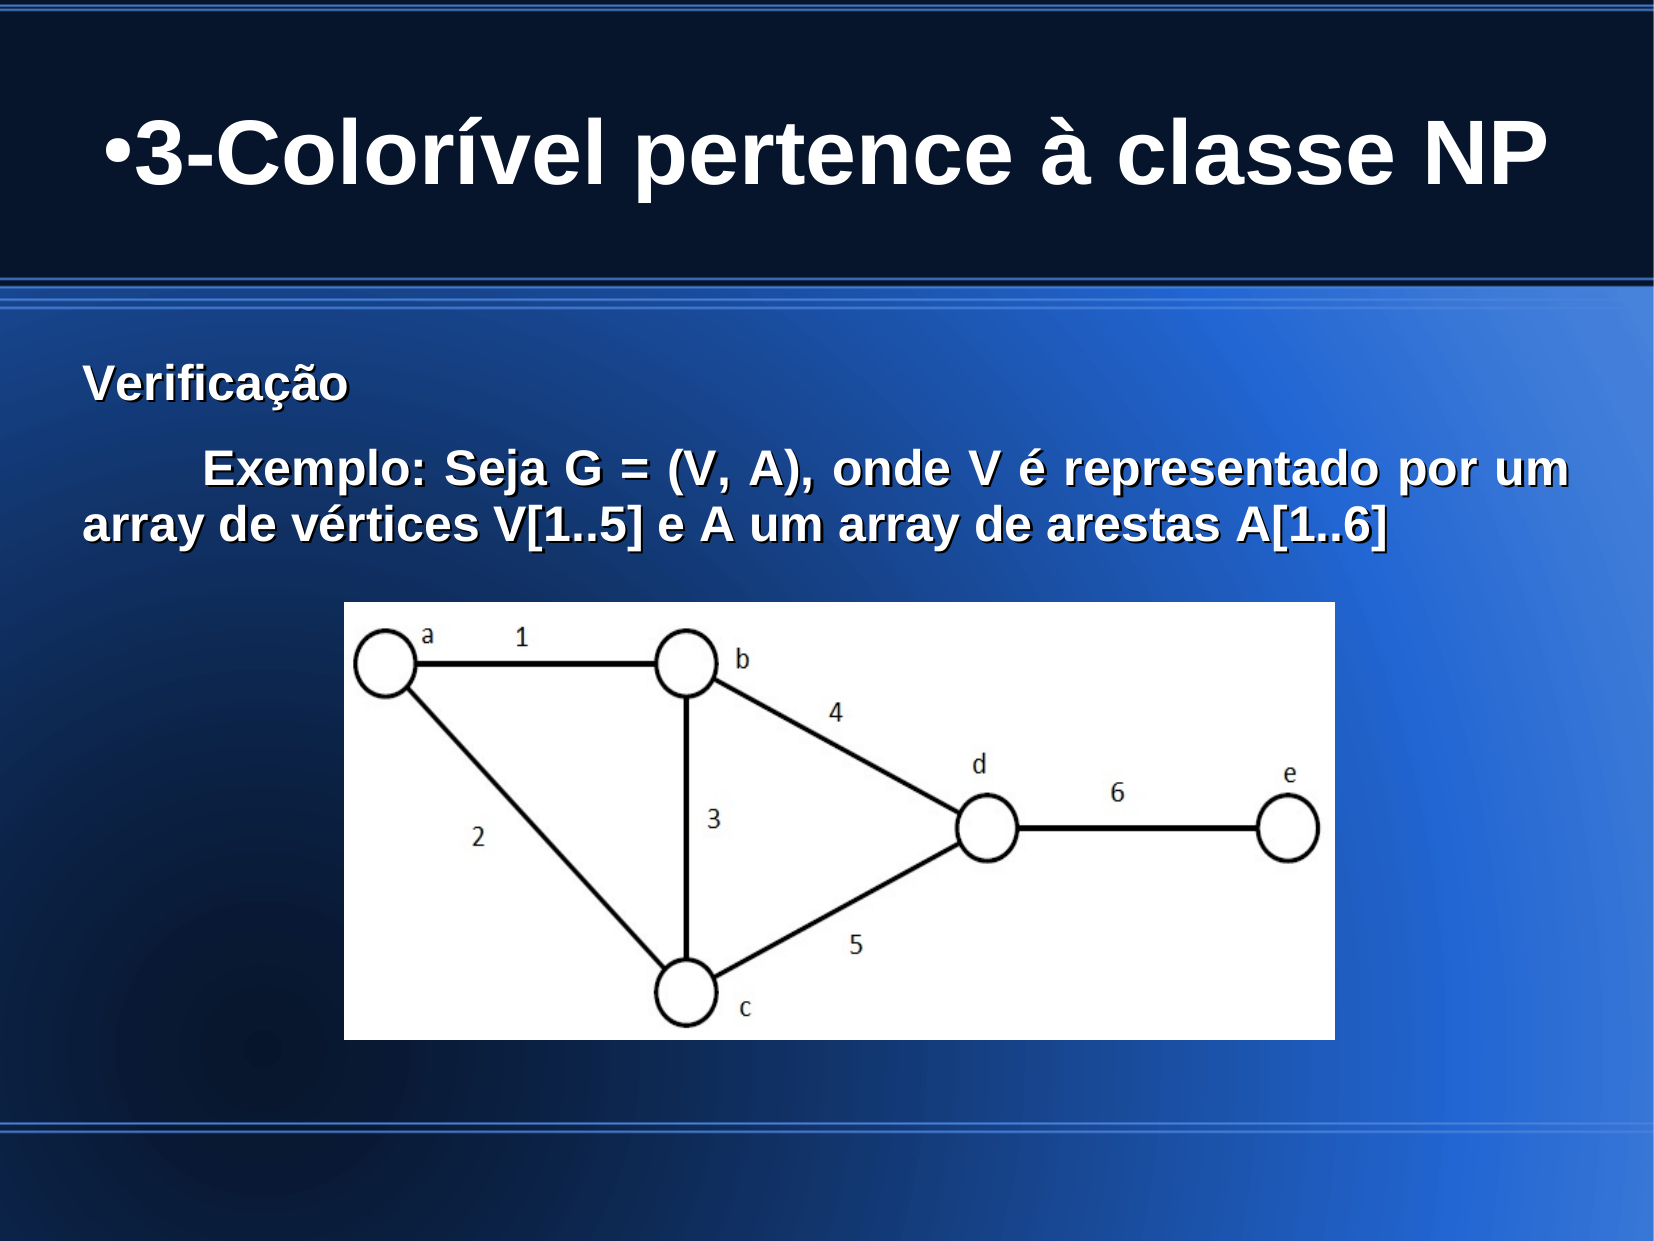

# 3-Colorível pertence à classe NP
Verificação
 Exemplo: Seja G = (V, A), onde V é representado por um array de vértices V[1..5] e A um array de arestas A[1..6]